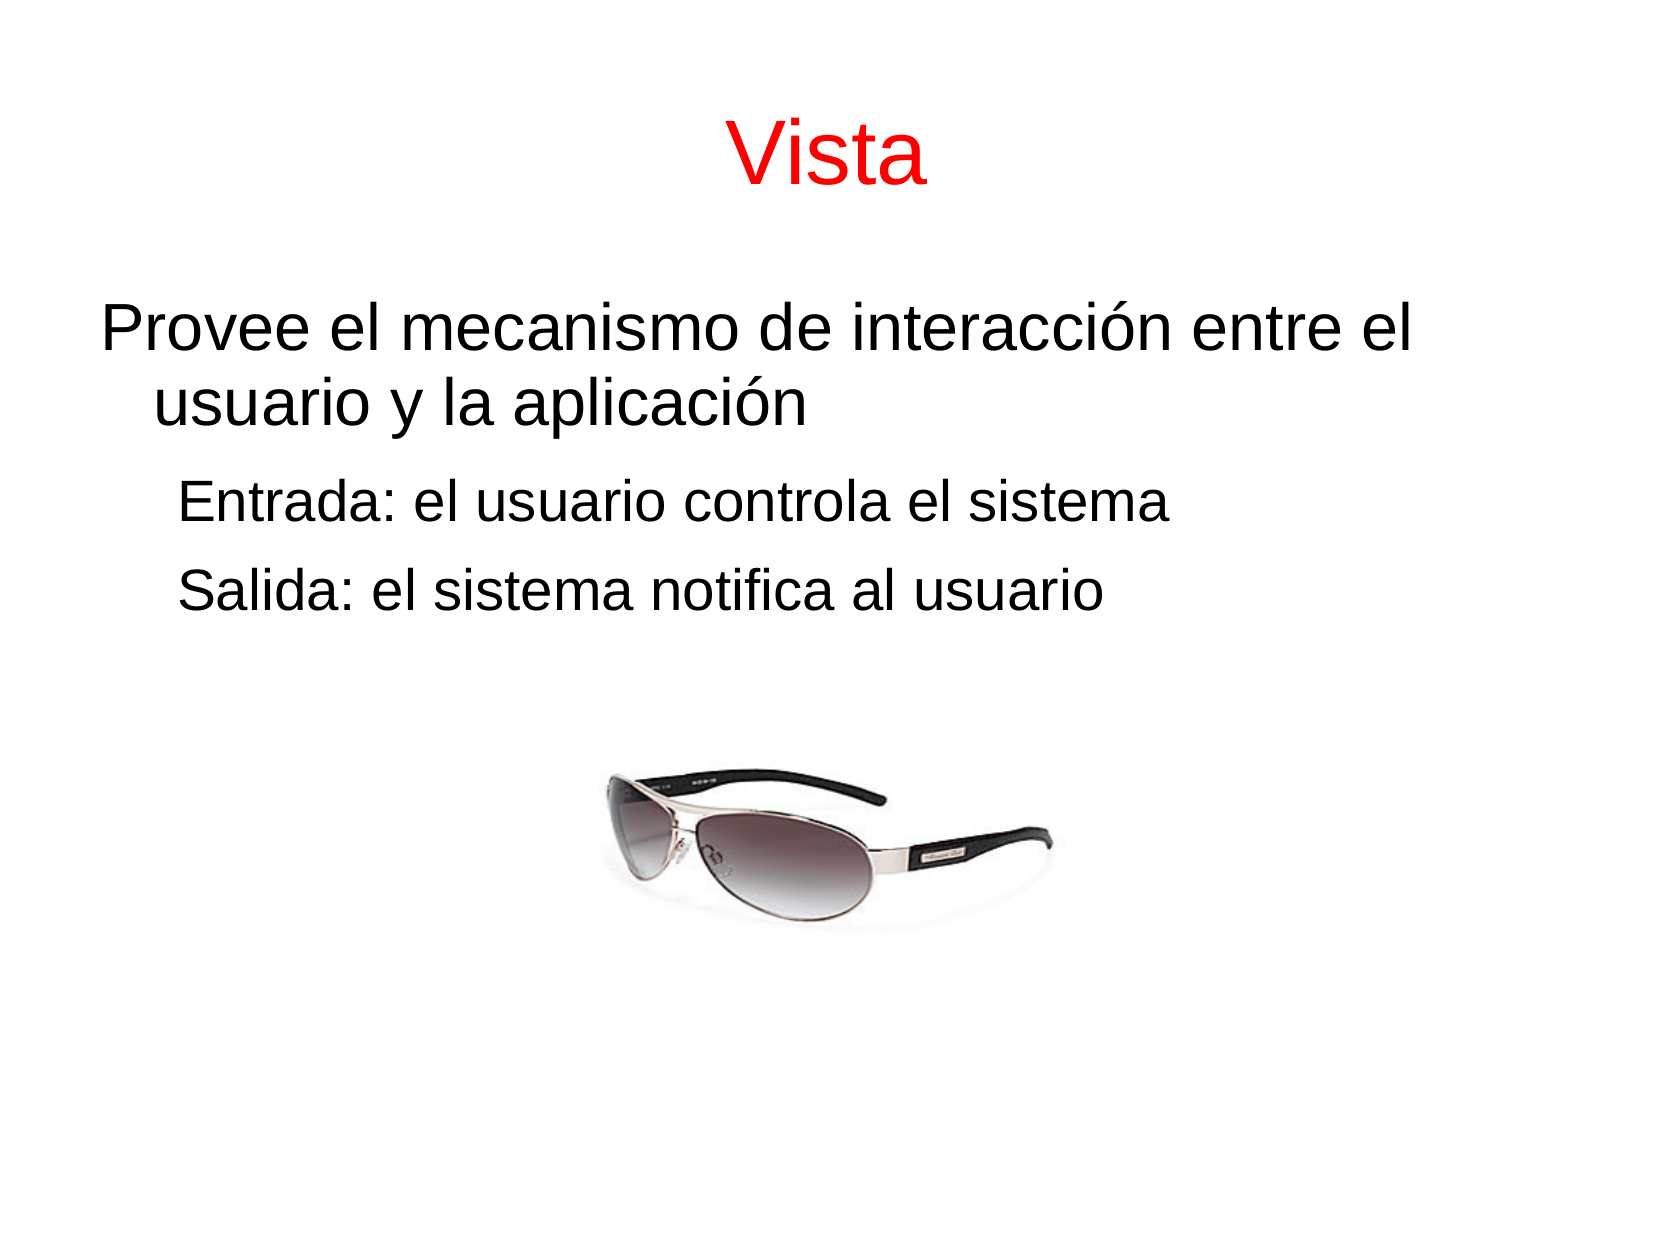

# Vista
Provee el mecanismo de interacción entre el usuario y la aplicación
Entrada: el usuario controla el sistema
Salida: el sistema notifica al usuario